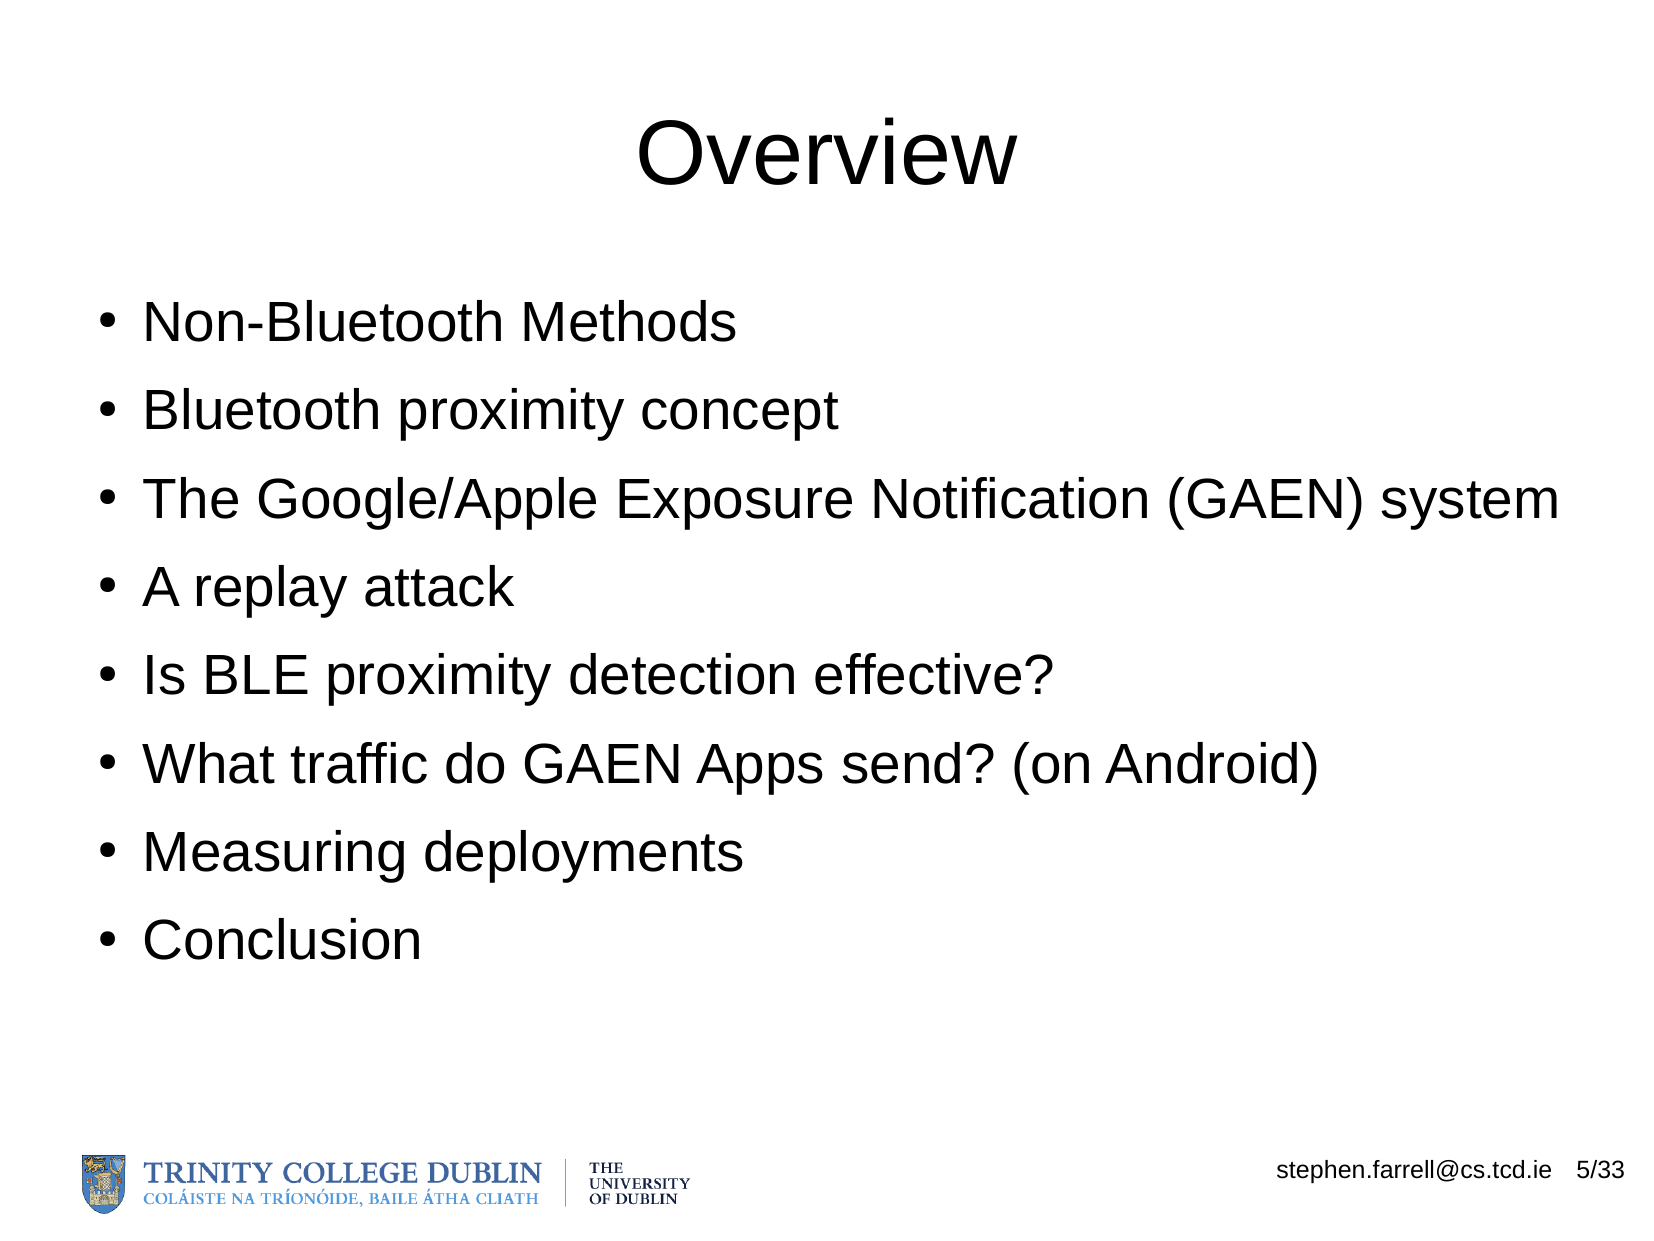

# Overview
Non-Bluetooth Methods
Bluetooth proximity concept
The Google/Apple Exposure Notification (GAEN) system
A replay attack
Is BLE proximity detection effective?
What traffic do GAEN Apps send? (on Android)
Measuring deployments
Conclusion